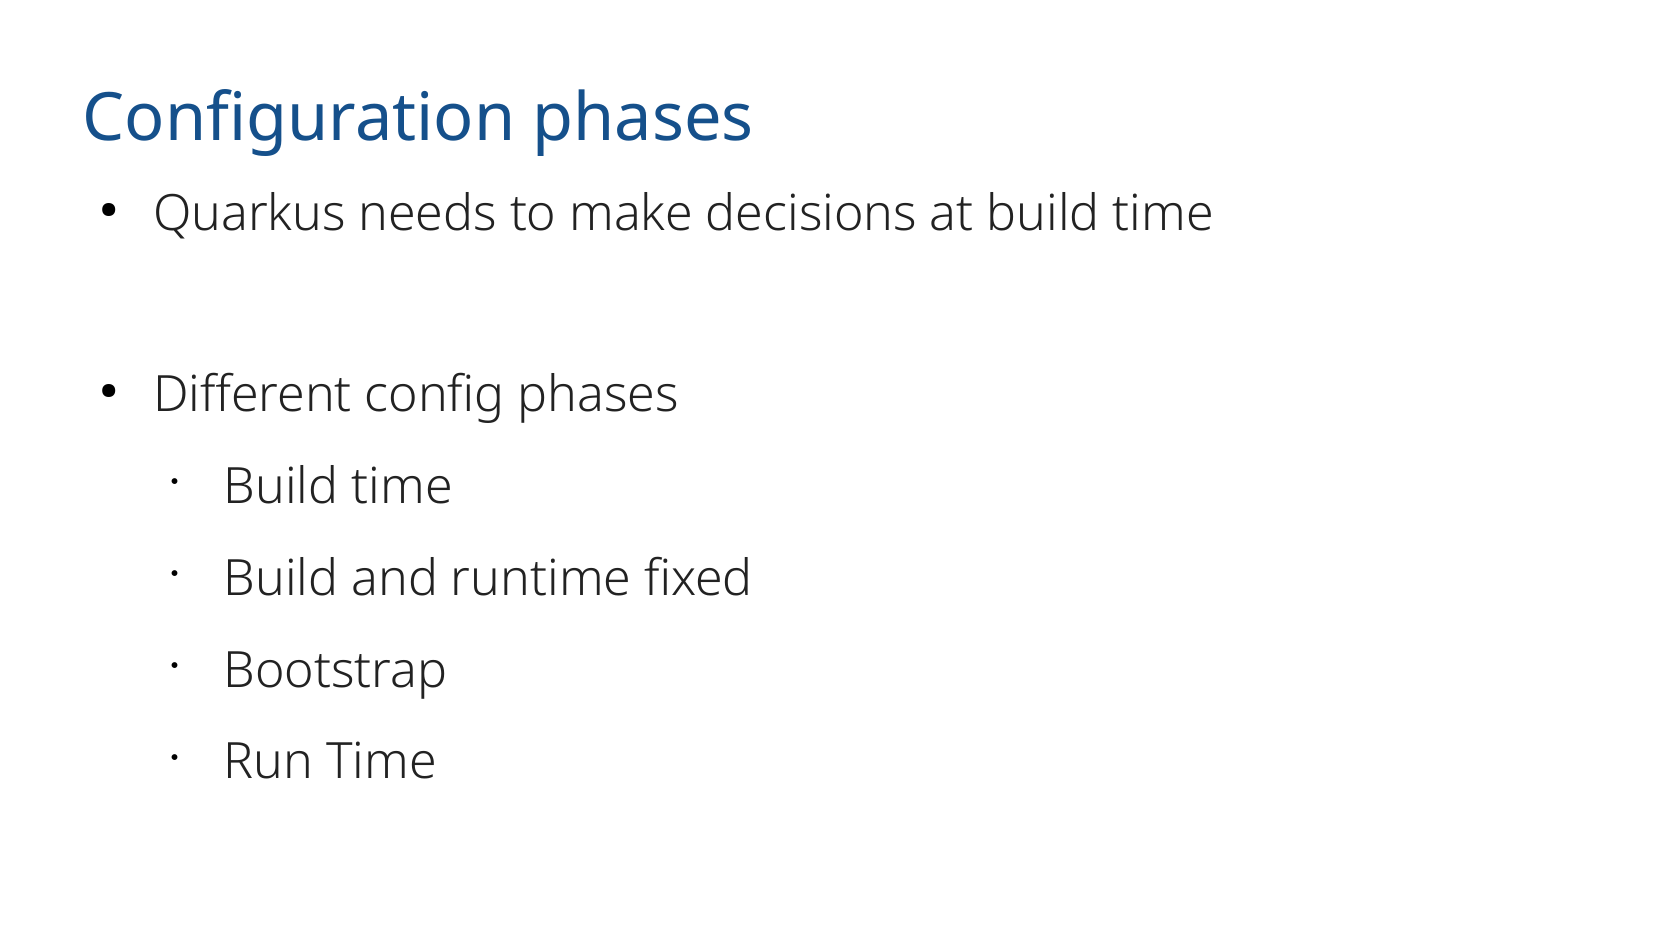

# Configuration phases
Quarkus needs to make decisions at build time
Different config phases
Build time
Build and runtime fixed
Bootstrap
Run Time